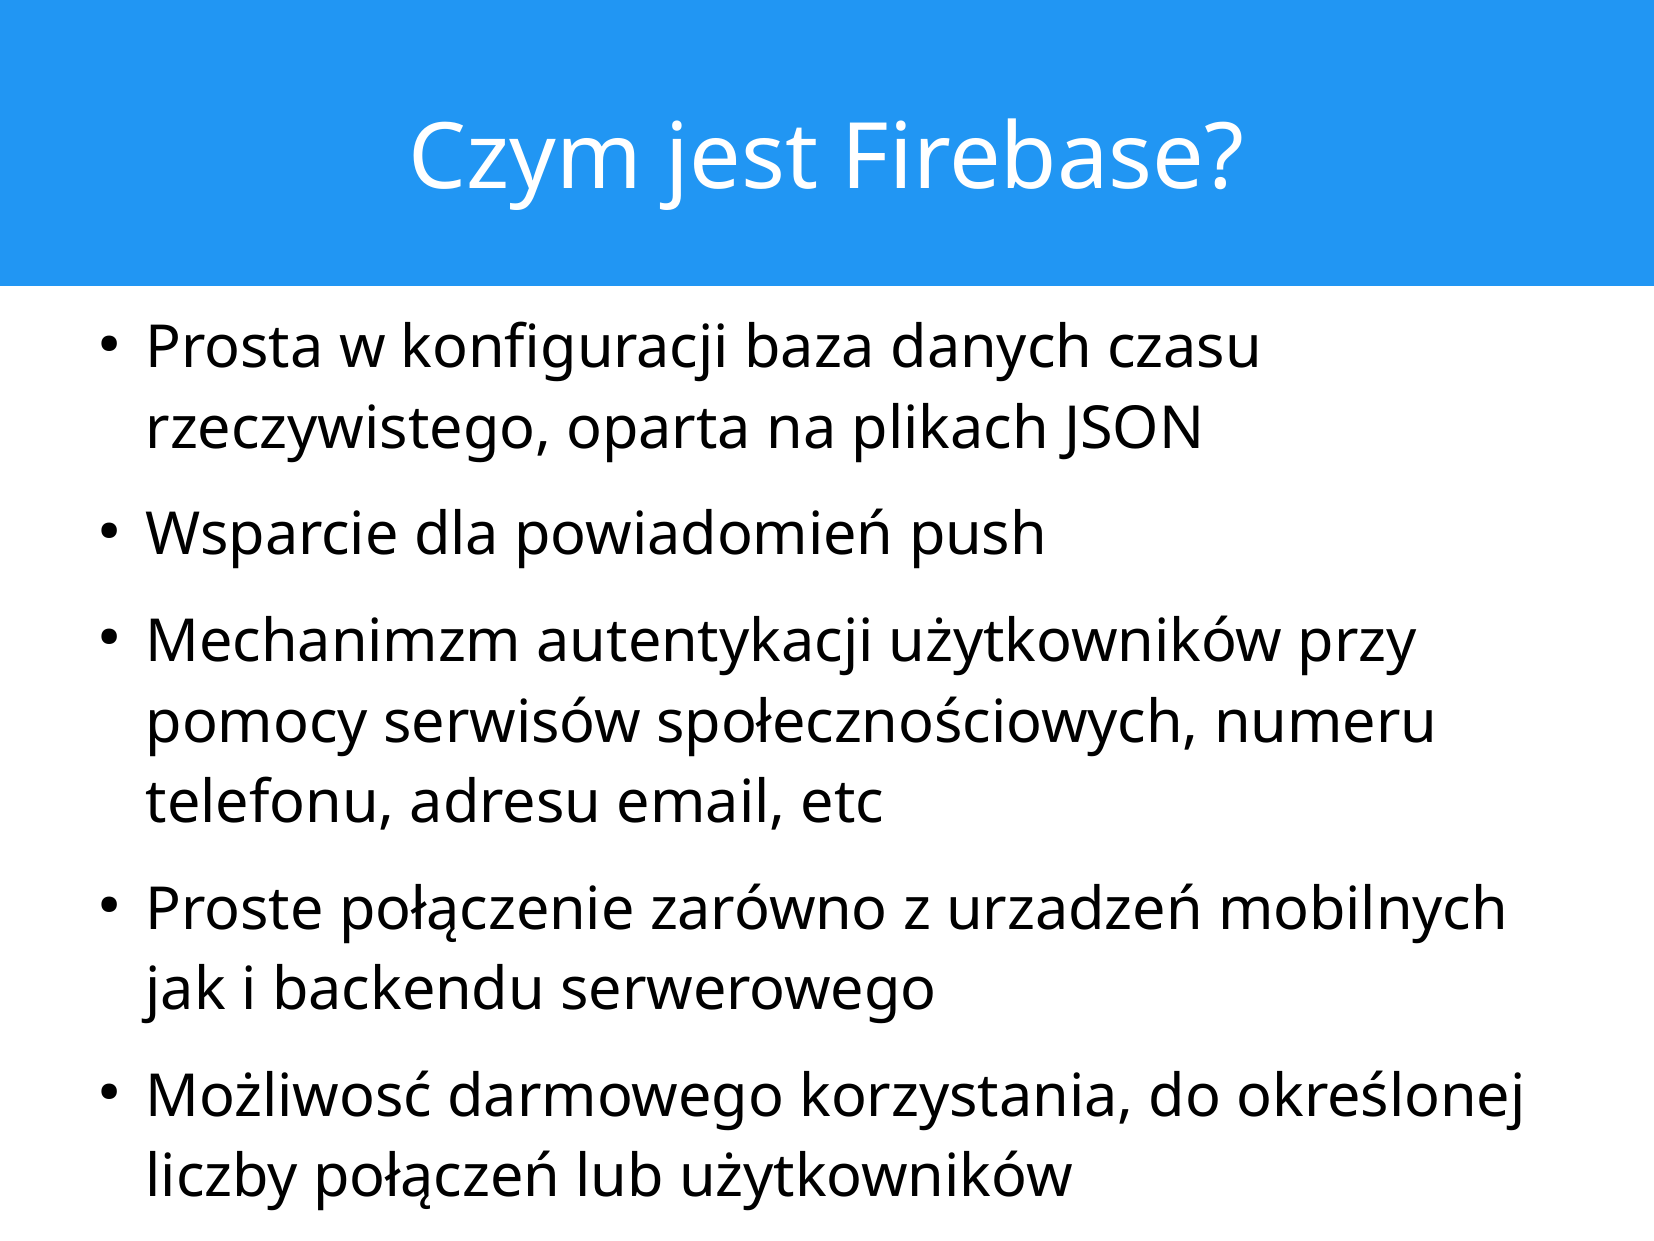

# Czym jest Firebase?
Prosta w konfiguracji baza danych czasu rzeczywistego, oparta na plikach JSON
Wsparcie dla powiadomień push
Mechanimzm autentykacji użytkowników przy pomocy serwisów społecznościowych, numeru telefonu, adresu email, etc
Proste połączenie zarówno z urzadzeń mobilnych jak i backendu serwerowego
Możliwosć darmowego korzystania, do określonej liczby połączeń lub użytkowników